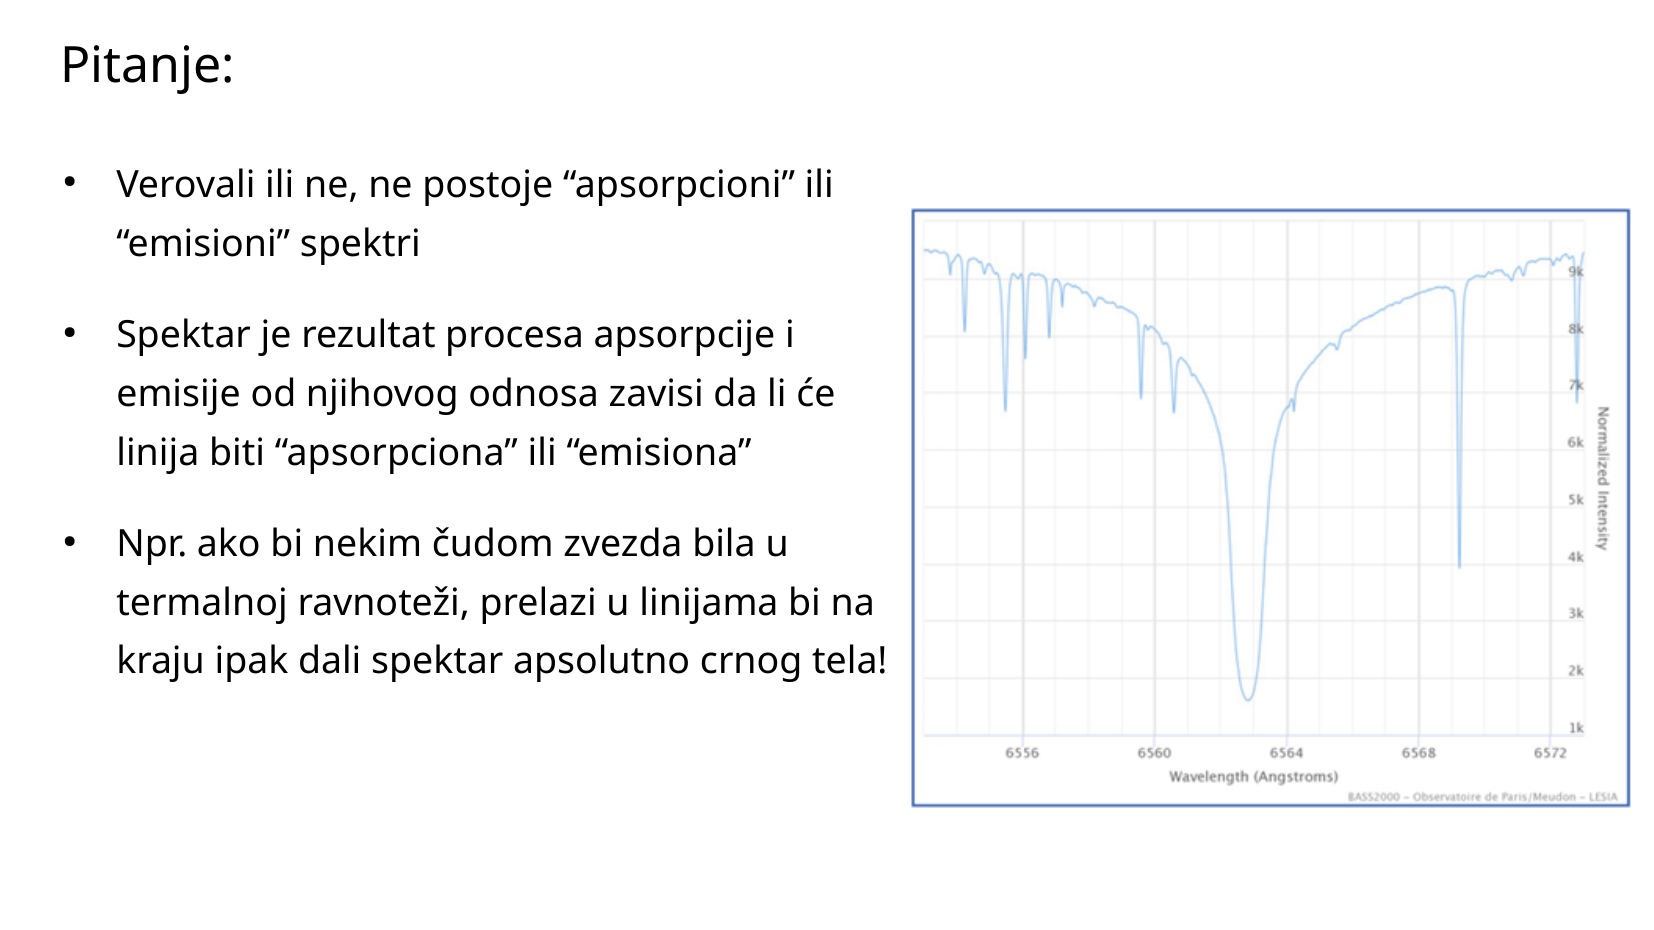

# Pitanje:
Verovali ili ne, ne postoje “apsorpcioni” ili “emisioni” spektri
Spektar je rezultat procesa apsorpcije i emisije od njihovog odnosa zavisi da li će linija biti “apsorpciona” ili “emisiona”
Npr. ako bi nekim čudom zvezda bila u termalnoj ravnoteži, prelazi u linijama bi na kraju ipak dali spektar apsolutno crnog tela!